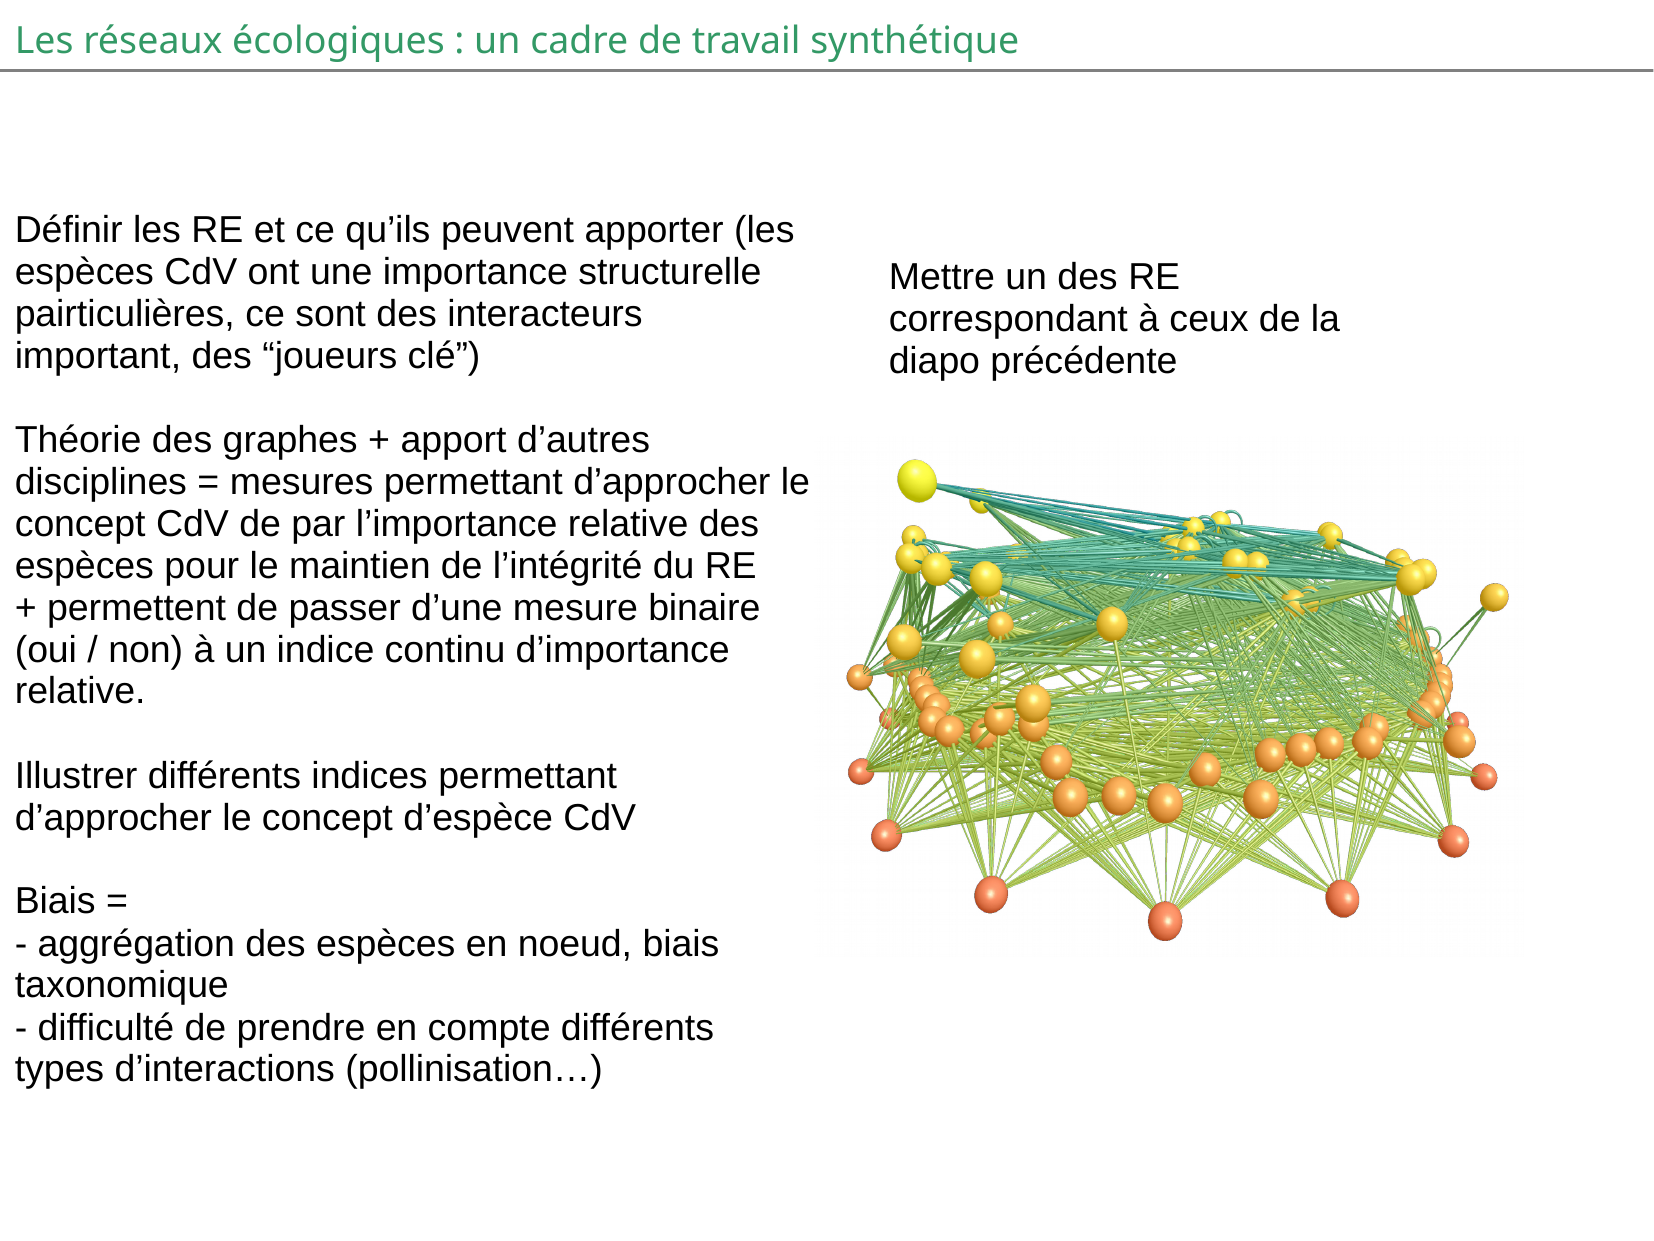

Les réseaux écologiques : un cadre de travail synthétique
Définir les RE et ce qu’ils peuvent apporter (les espèces CdV ont une importance structurelle pairticulières, ce sont des interacteurs important, des “joueurs clé”)
Théorie des graphes + apport d’autres disciplines = mesures permettant d’approcher le concept CdV de par l’importance relative des espèces pour le maintien de l’intégrité du RE
+ permettent de passer d’une mesure binaire (oui / non) à un indice continu d’importance relative.
Illustrer différents indices permettant d’approcher le concept d’espèce CdV
Biais =
- aggrégation des espèces en noeud, biais taxonomique
- difficulté de prendre en compte différents types d’interactions (pollinisation…)
Mettre un des RE correspondant à ceux de la diapo précédente